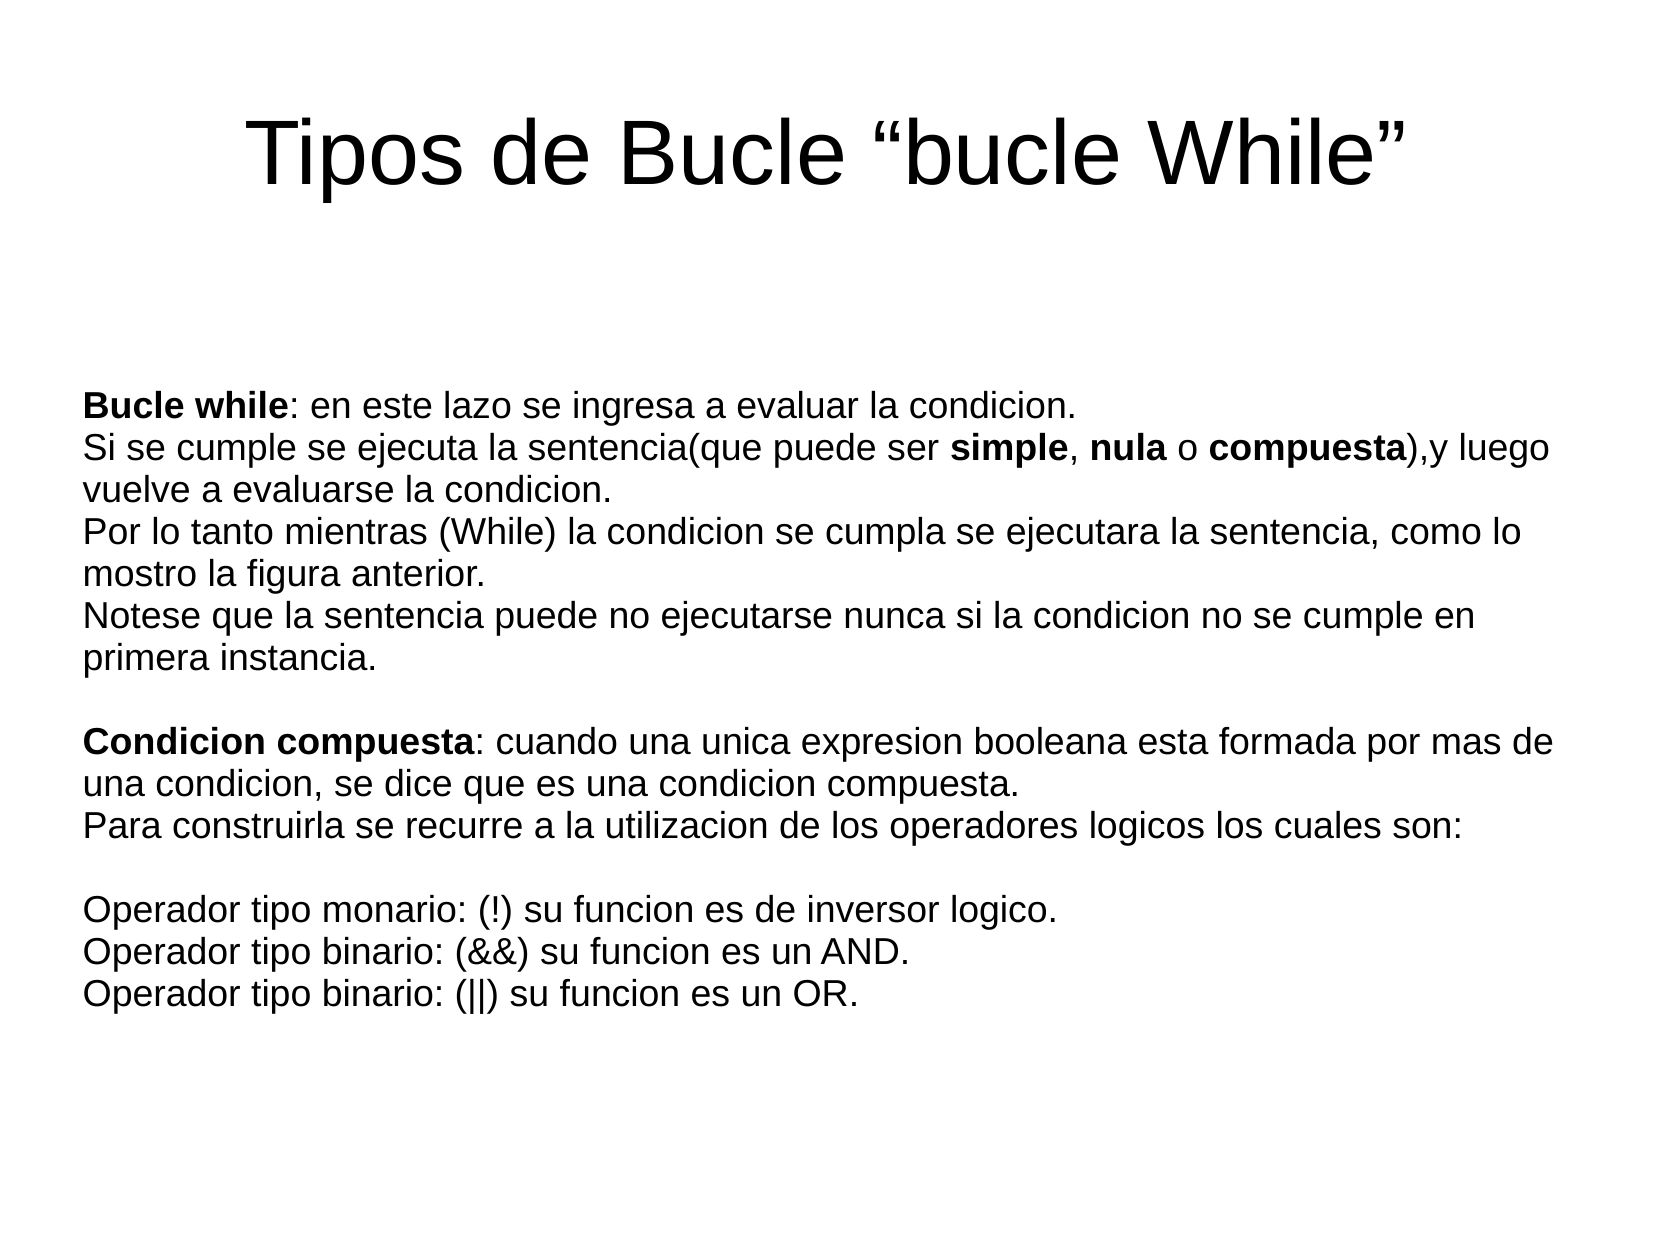

# Tipos de Bucle “bucle While”
Bucle while: en este lazo se ingresa a evaluar la condicion.
Si se cumple se ejecuta la sentencia(que puede ser simple, nula o compuesta),y luego vuelve a evaluarse la condicion.
Por lo tanto mientras (While) la condicion se cumpla se ejecutara la sentencia, como lo mostro la figura anterior.
Notese que la sentencia puede no ejecutarse nunca si la condicion no se cumple en primera instancia.
Condicion compuesta: cuando una unica expresion booleana esta formada por mas de una condicion, se dice que es una condicion compuesta.
Para construirla se recurre a la utilizacion de los operadores logicos los cuales son:
Operador tipo monario: (!) su funcion es de inversor logico.
Operador tipo binario: (&&) su funcion es un AND.
Operador tipo binario: (||) su funcion es un OR.